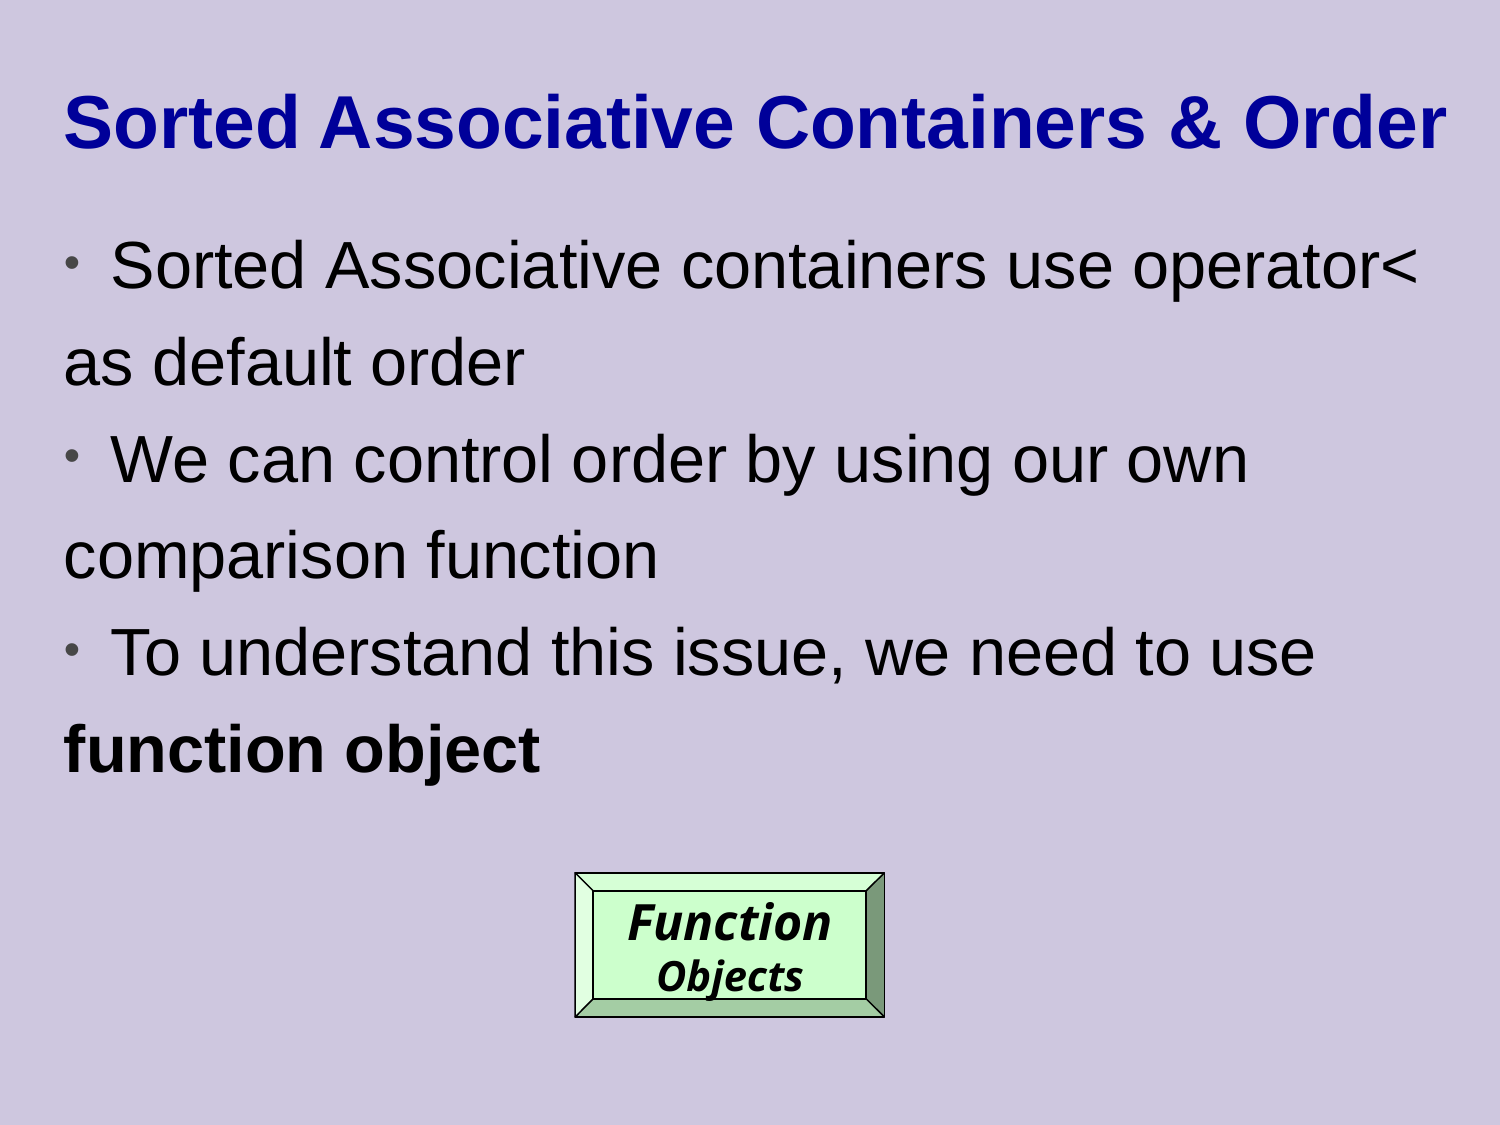

# Sorted Associative Containers & Order
Sorted Associative containers use operator<
as default order
We can control order by using our own
comparison function
To understand this issue, we need to use
function object
Function
Objects